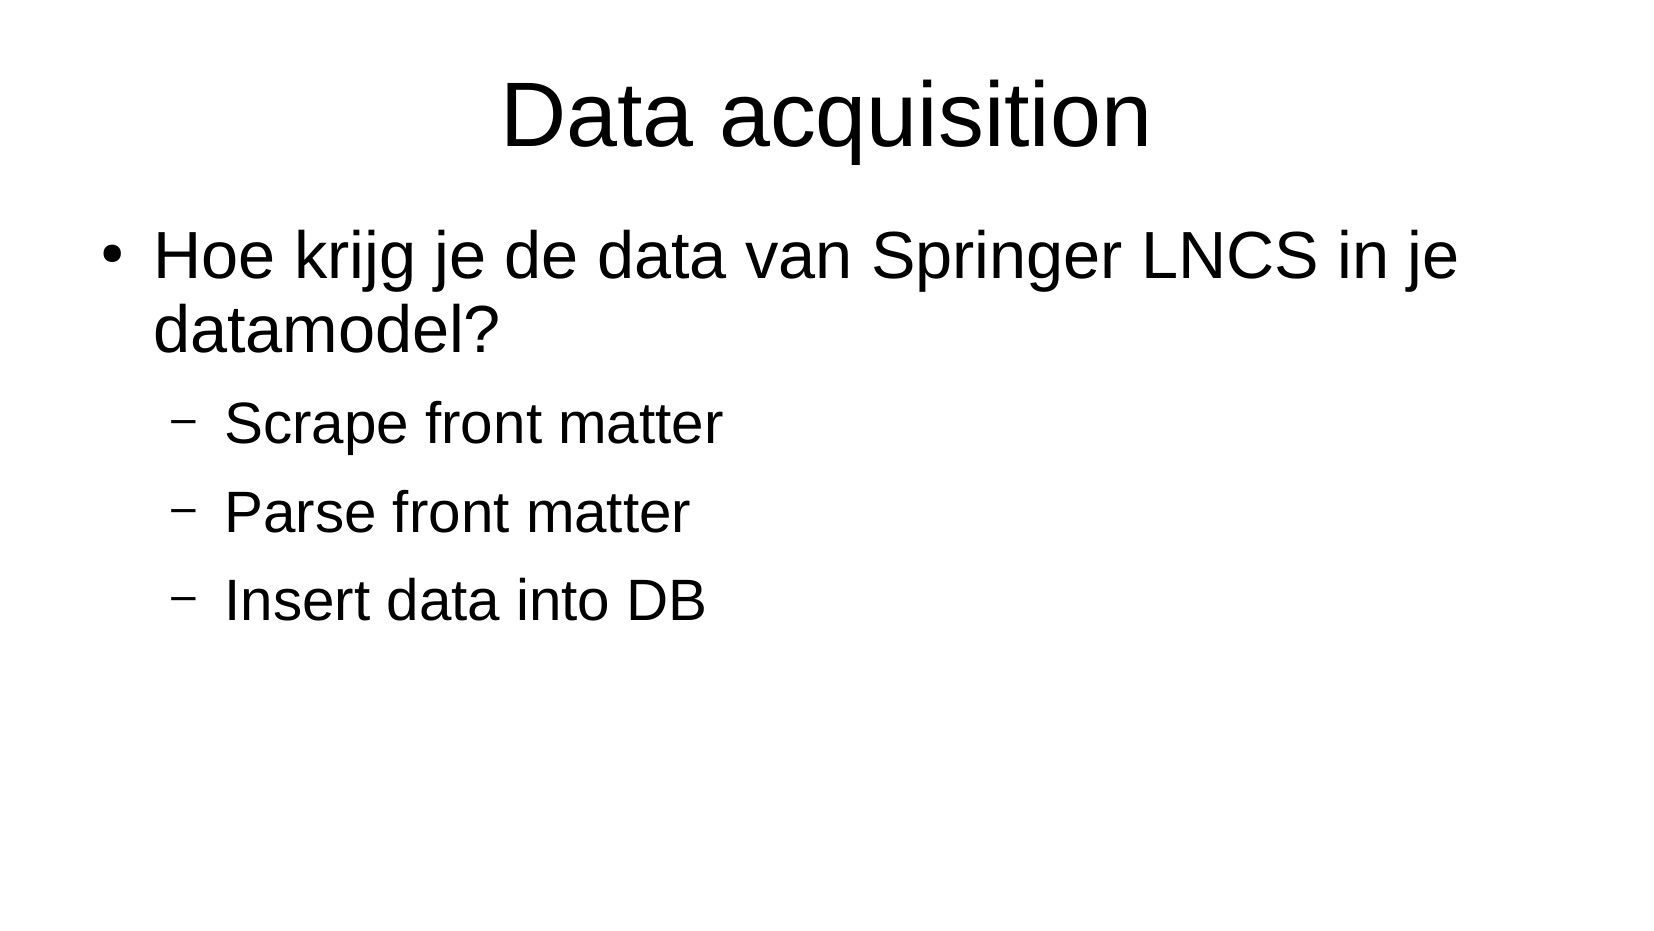

# Data acquisition
Hoe krijg je de data van Springer LNCS in je datamodel?
Scrape front matter
Parse front matter
Insert data into DB